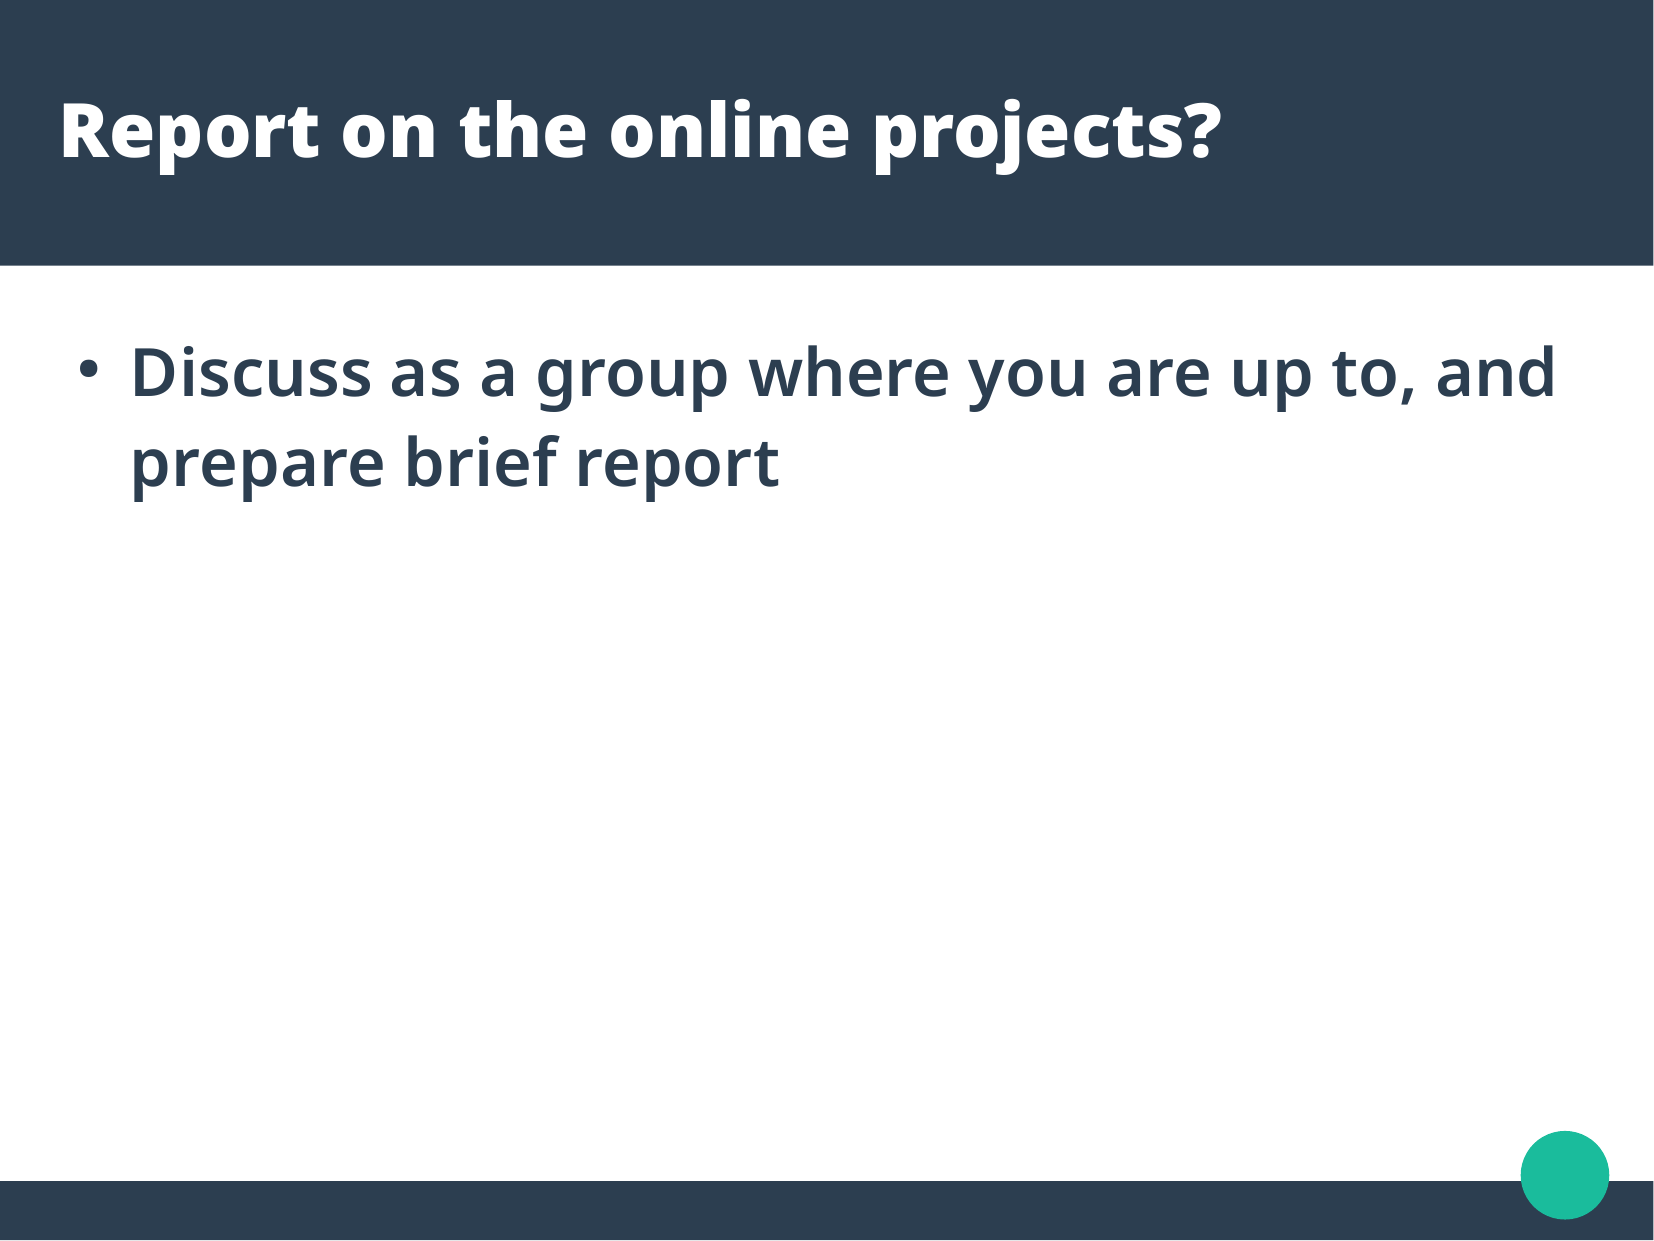

# Report on the online projects?
Discuss as a group where you are up to, and prepare brief report